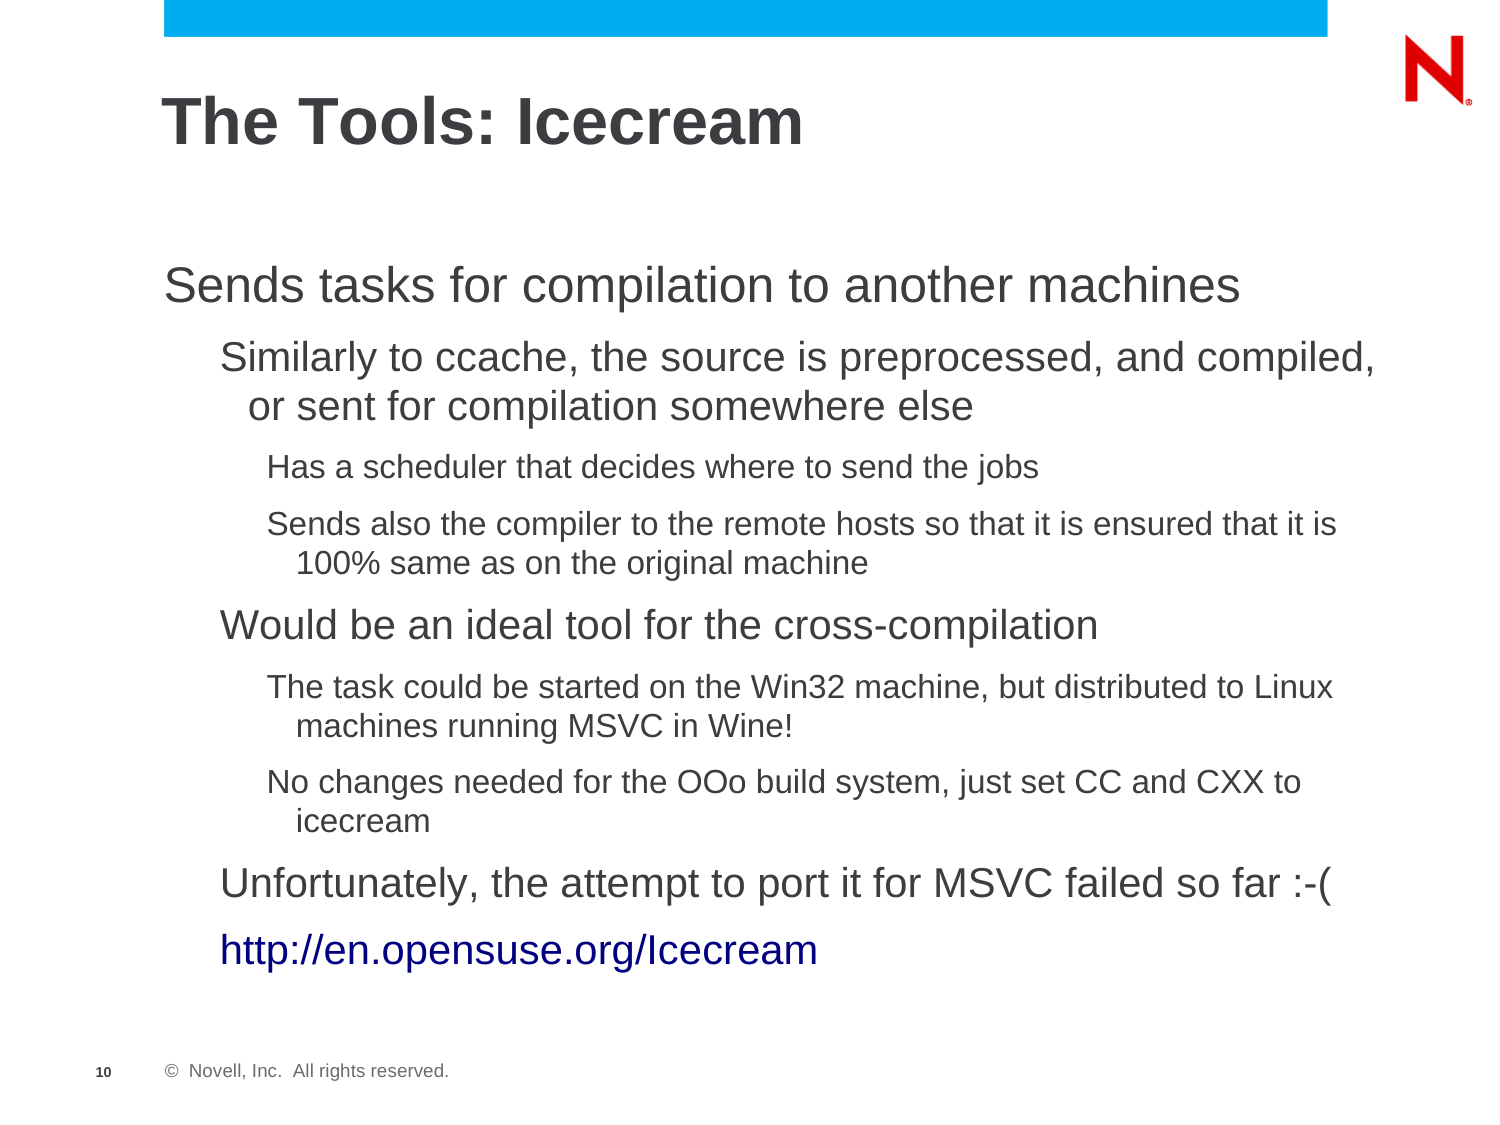

# The Tools: Icecream
Sends tasks for compilation to another machines
Similarly to ccache, the source is preprocessed, and compiled, or sent for compilation somewhere else
Has a scheduler that decides where to send the jobs
Sends also the compiler to the remote hosts so that it is ensured that it is 100% same as on the original machine
Would be an ideal tool for the cross-compilation
The task could be started on the Win32 machine, but distributed to Linux machines running MSVC in Wine!
No changes needed for the OOo build system, just set CC and CXX to icecream
Unfortunately, the attempt to port it for MSVC failed so far :-(
http://en.opensuse.org/Icecream